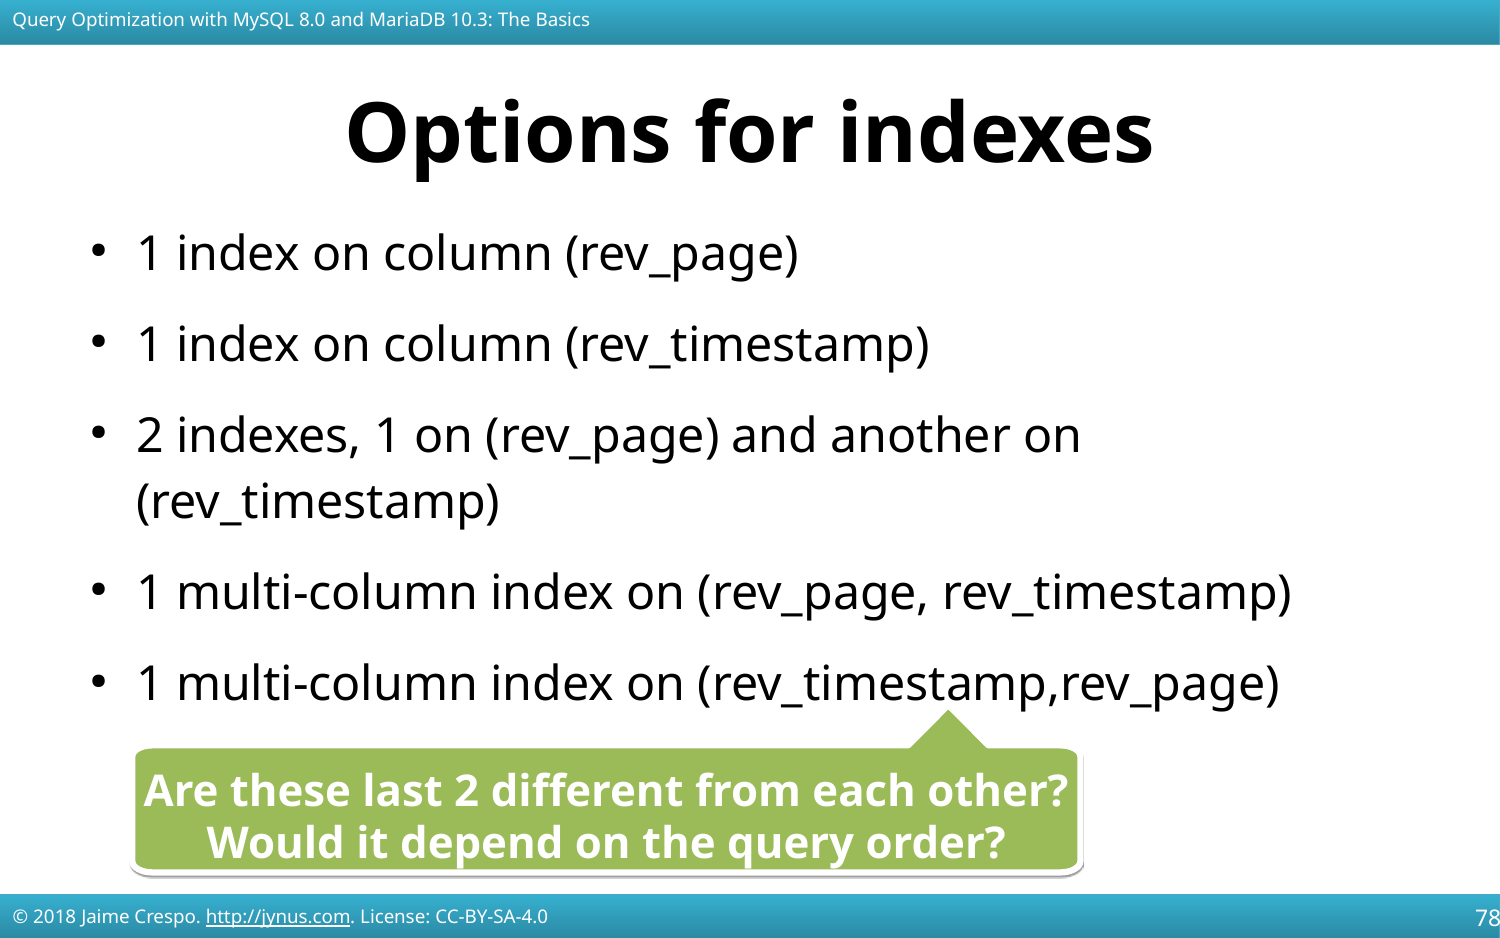

# Options for indexes
1 index on column (rev_page)
1 index on column (rev_timestamp)
2 indexes, 1 on (rev_page) and another on (rev_timestamp)
1 multi-column index on (rev_page, rev_timestamp)
1 multi-column index on (rev_timestamp,rev_page)
Are these last 2 different from each other? Would it depend on the query order?